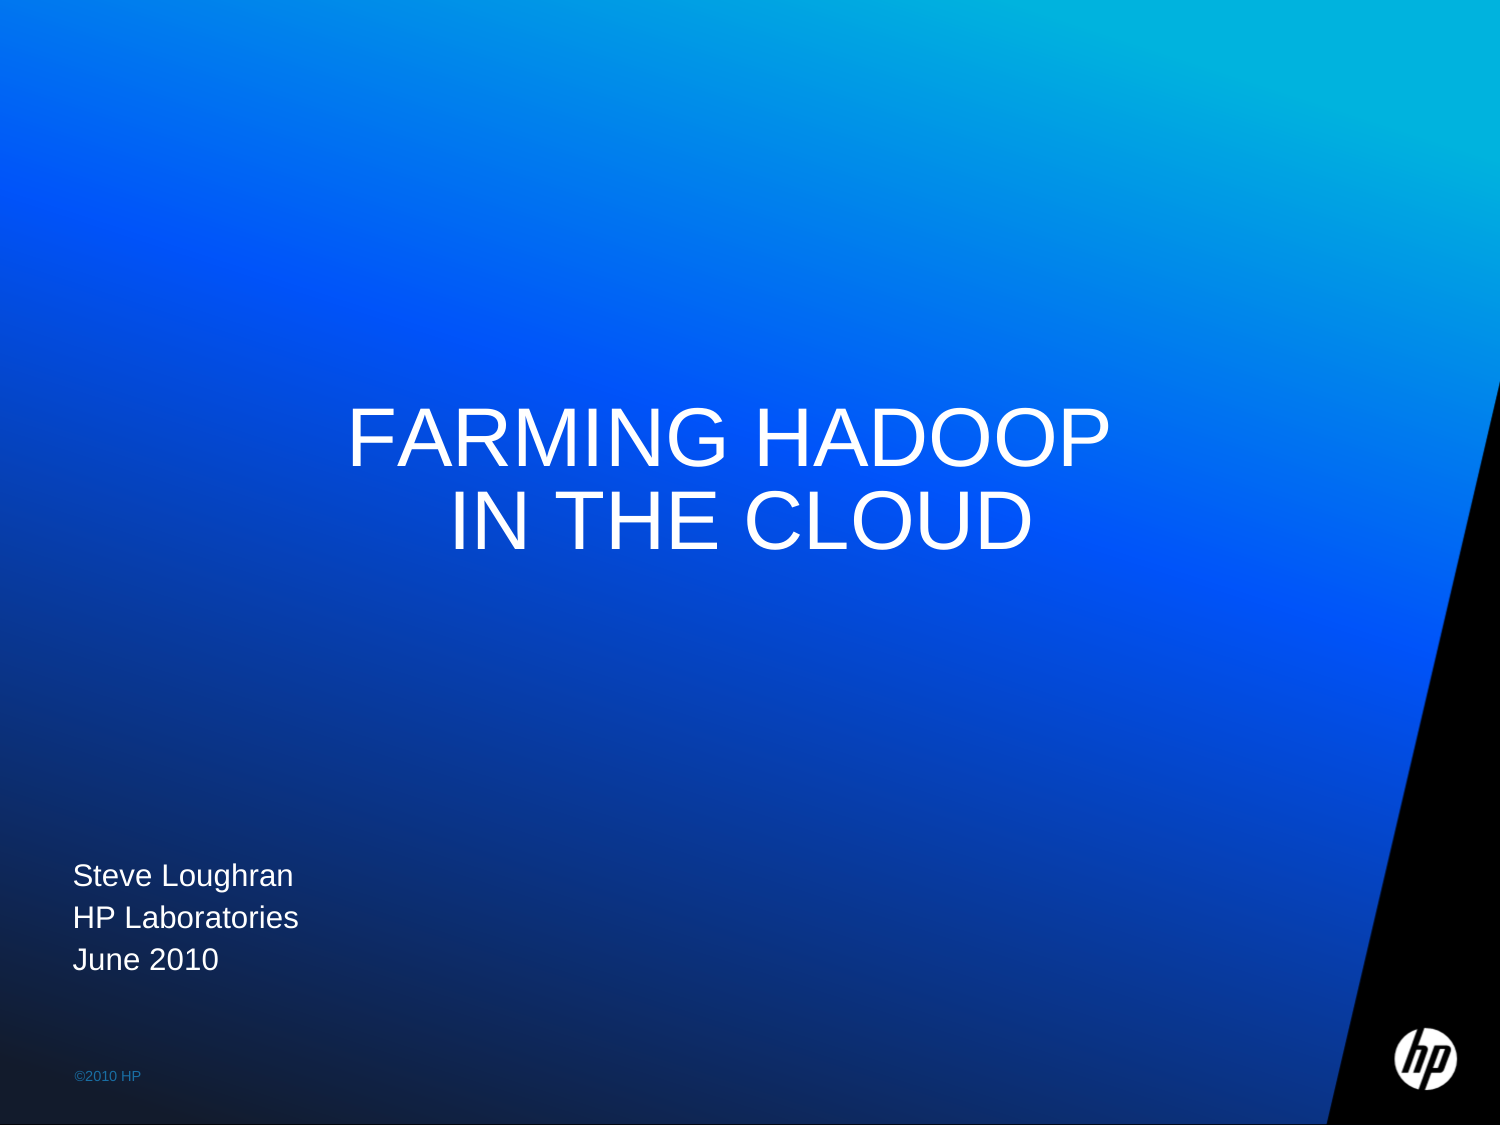

FARMING HADOOP
IN THE CLOUD
Steve Loughran
HP Laboratories
June 2010